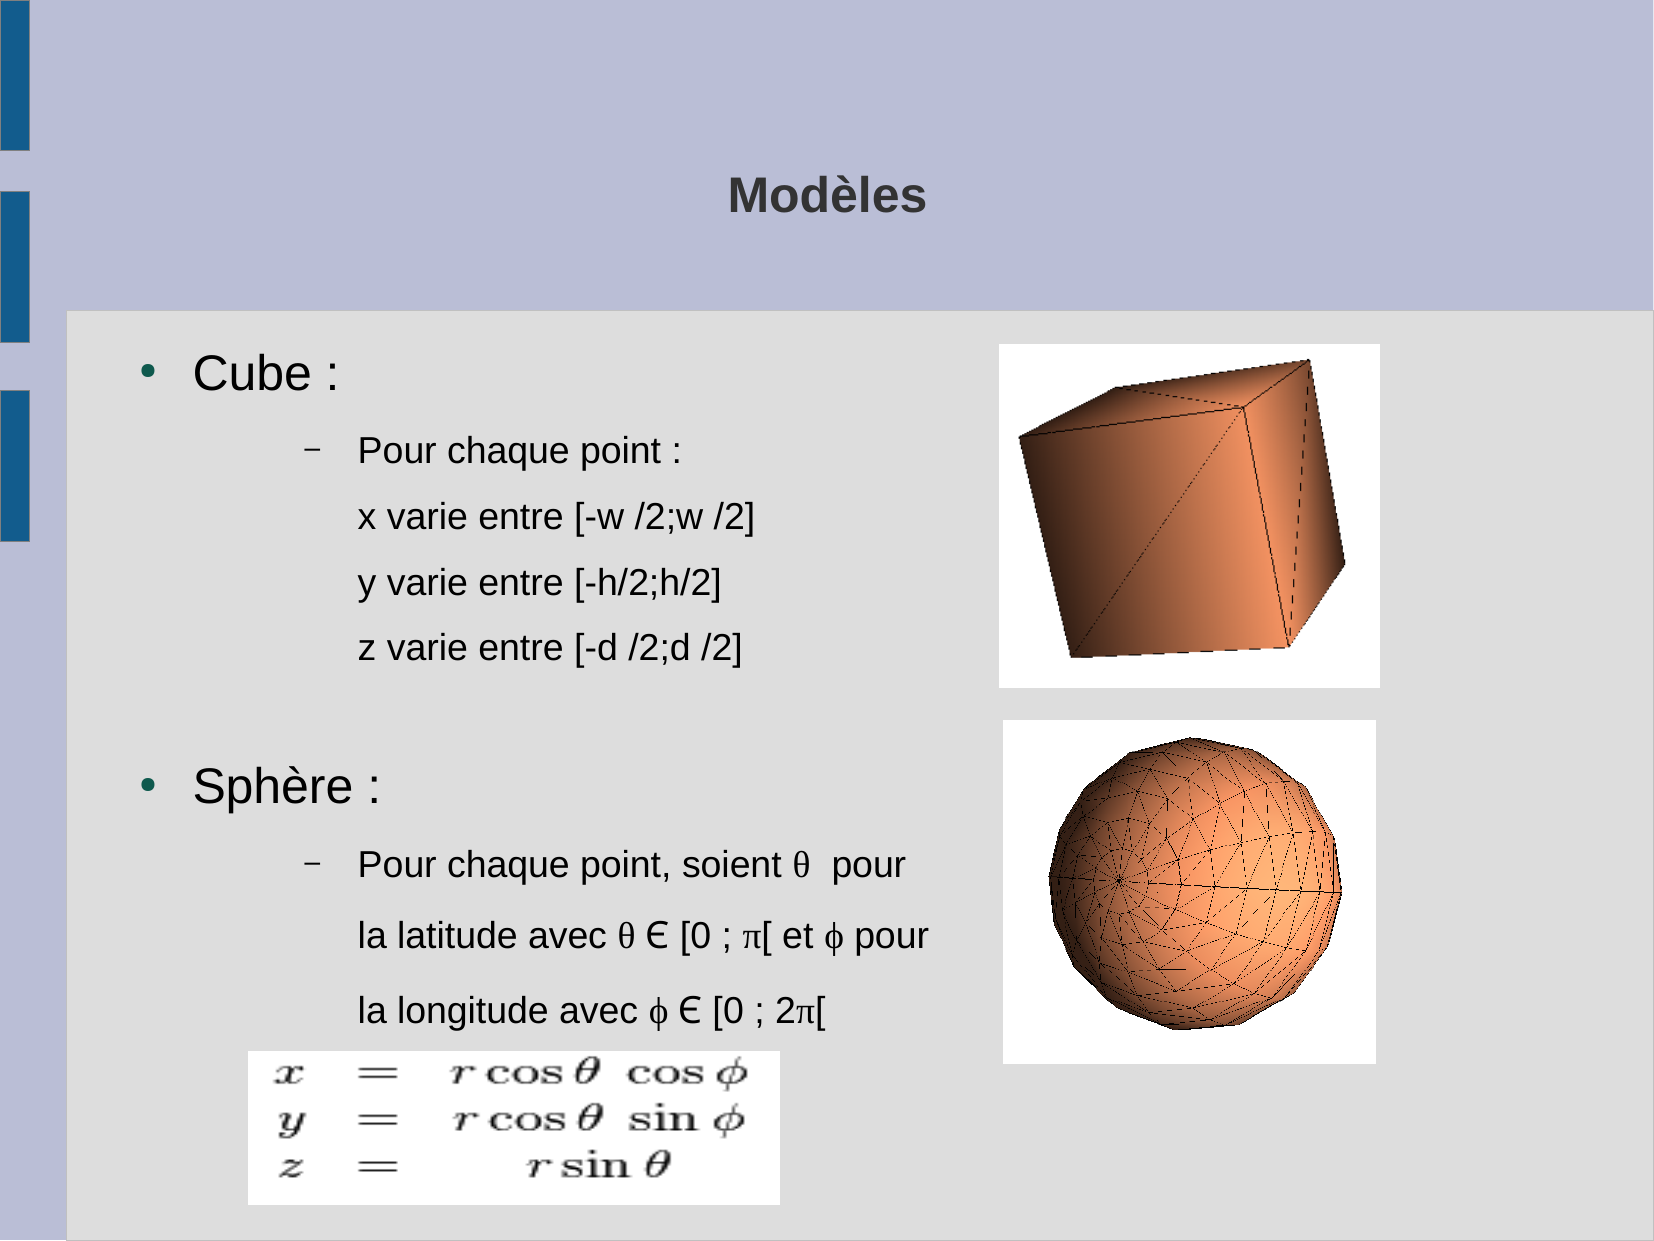

# Modèles
Cube :
Pour chaque point :
x varie entre [-w /2;w /2]
y varie entre [-h/2;h/2]
z varie entre [-d /2;d /2]
Sphère :
Pour chaque point, soient θ pour
la latitude avec θ Є [0 ; π[ et ϕ pour
la longitude avec ϕ Є [0 ; 2π[